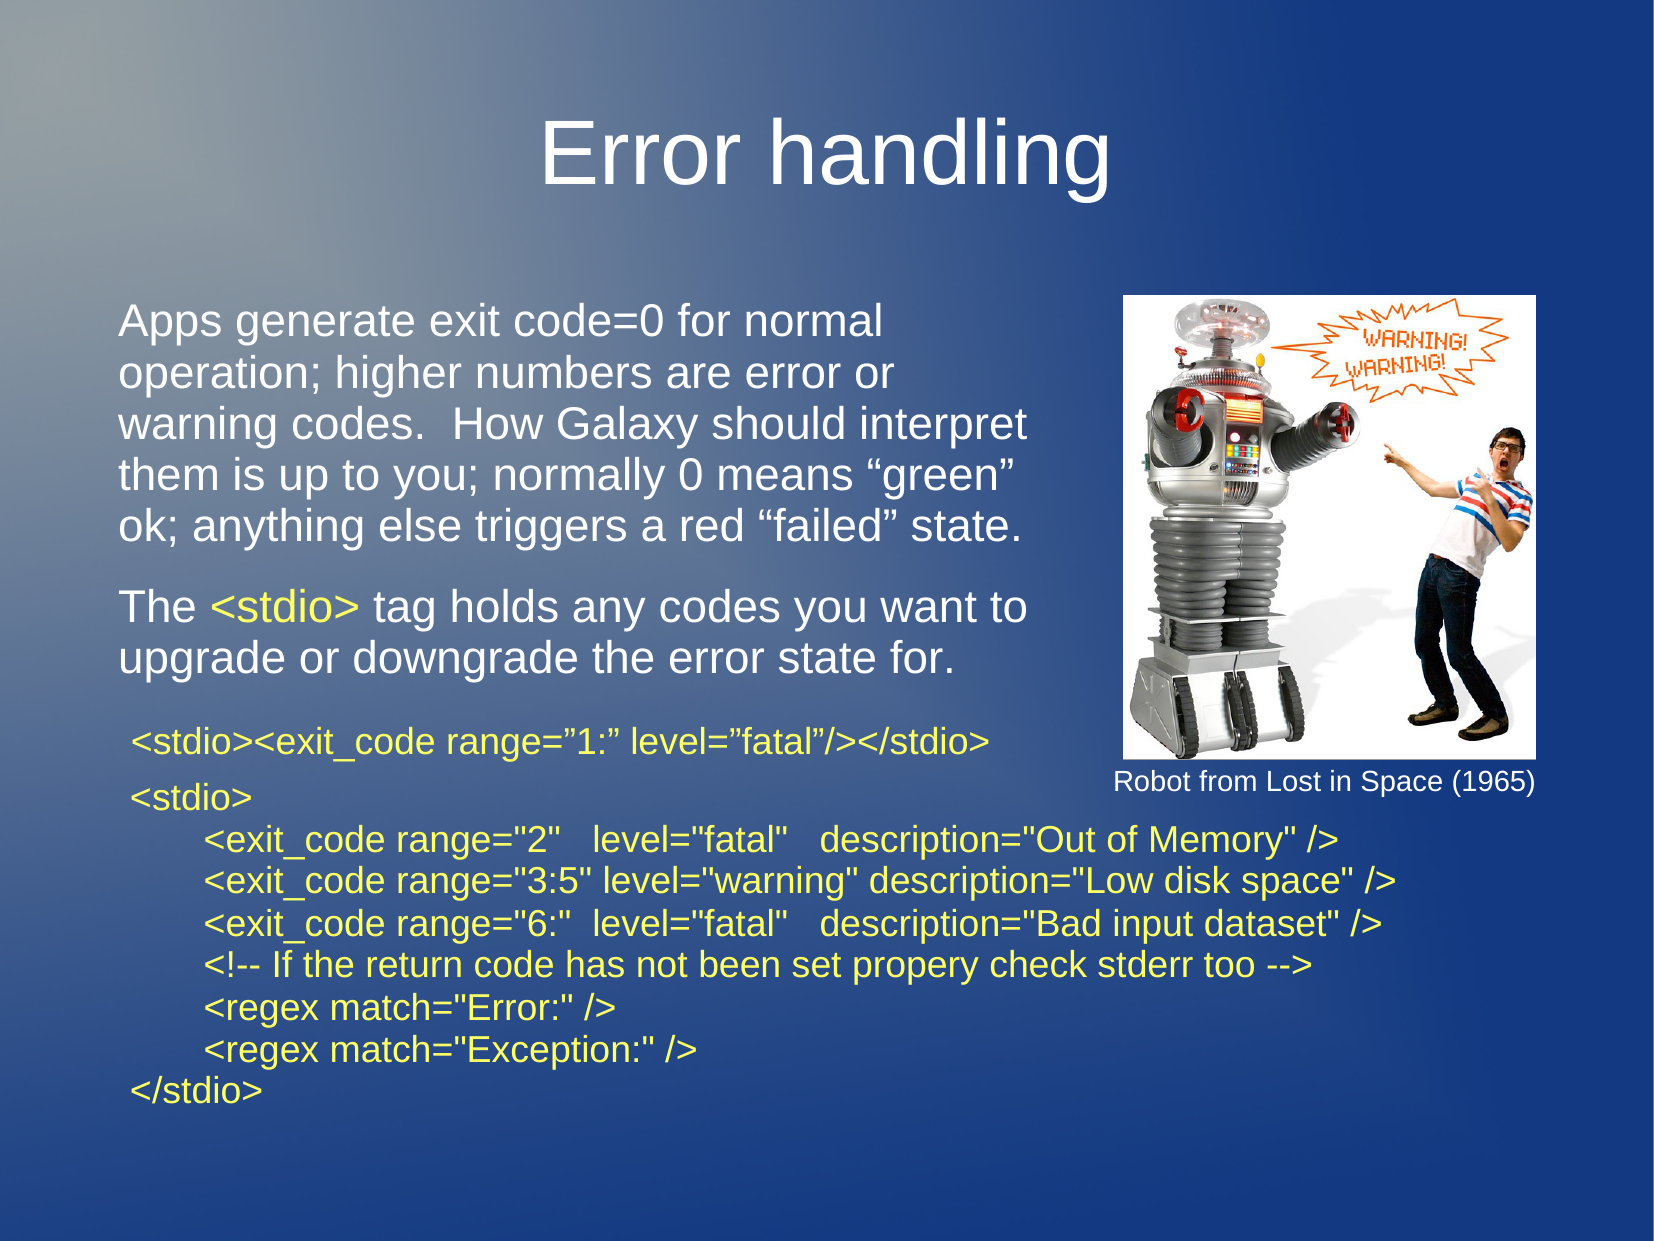

# Error handling
Apps generate exit code=0 for normal operation; higher numbers are error or warning codes. How Galaxy should interpret them is up to you; normally 0 means “green” ok; anything else triggers a red “failed” state.
The <stdio> tag holds any codes you want to upgrade or downgrade the error state for.
 <stdio><exit_code range=”1:” level=”fatal”/></stdio>
Robot from Lost in Space (1965)
<stdio>
	<exit_code range="2" level="fatal" description="Out of Memory" />
	<exit_code range="3:5" level="warning" description="Low disk space" />
	<exit_code range="6:" level="fatal" description="Bad input dataset" />
	<!-- If the return code has not been set propery check stderr too -->
	<regex match="Error:" />
	<regex match="Exception:" />
</stdio>